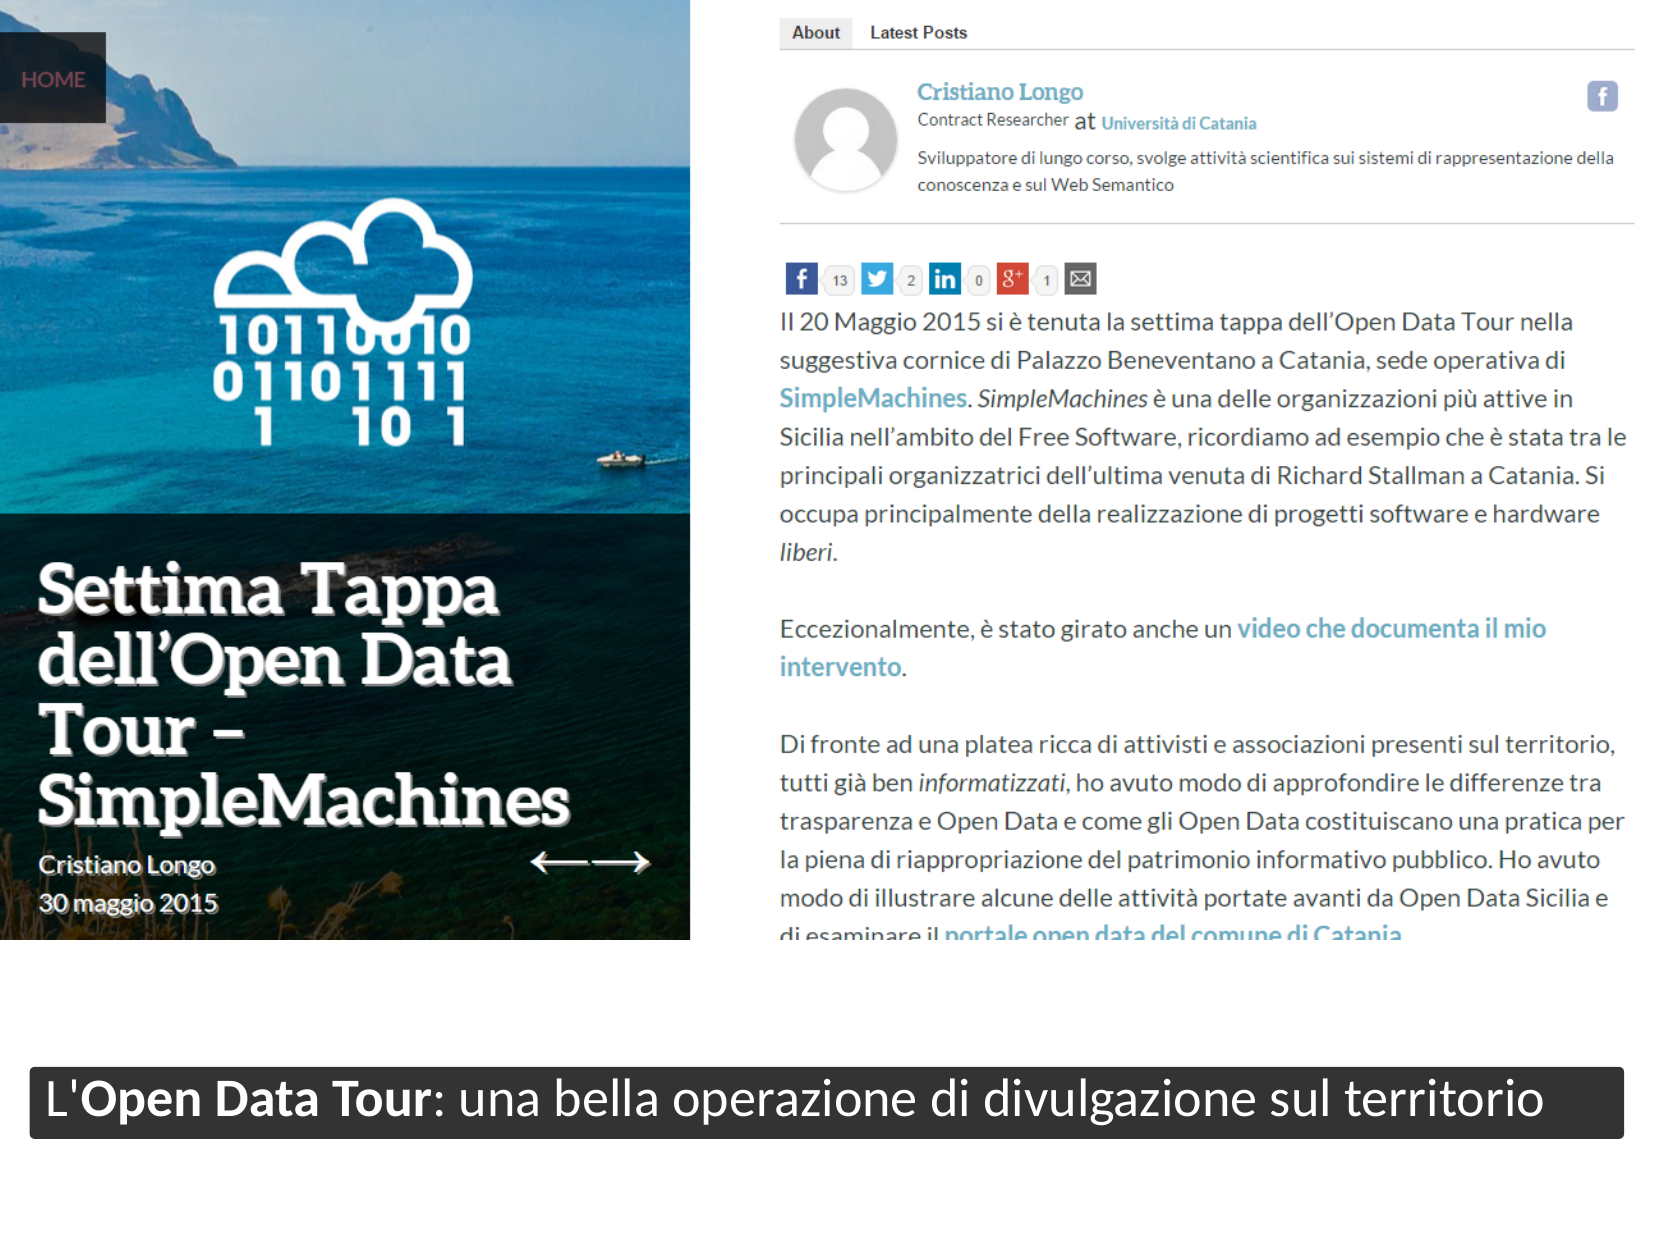

L'Open Data Tour: una bella operazione di divulgazione sul territorio